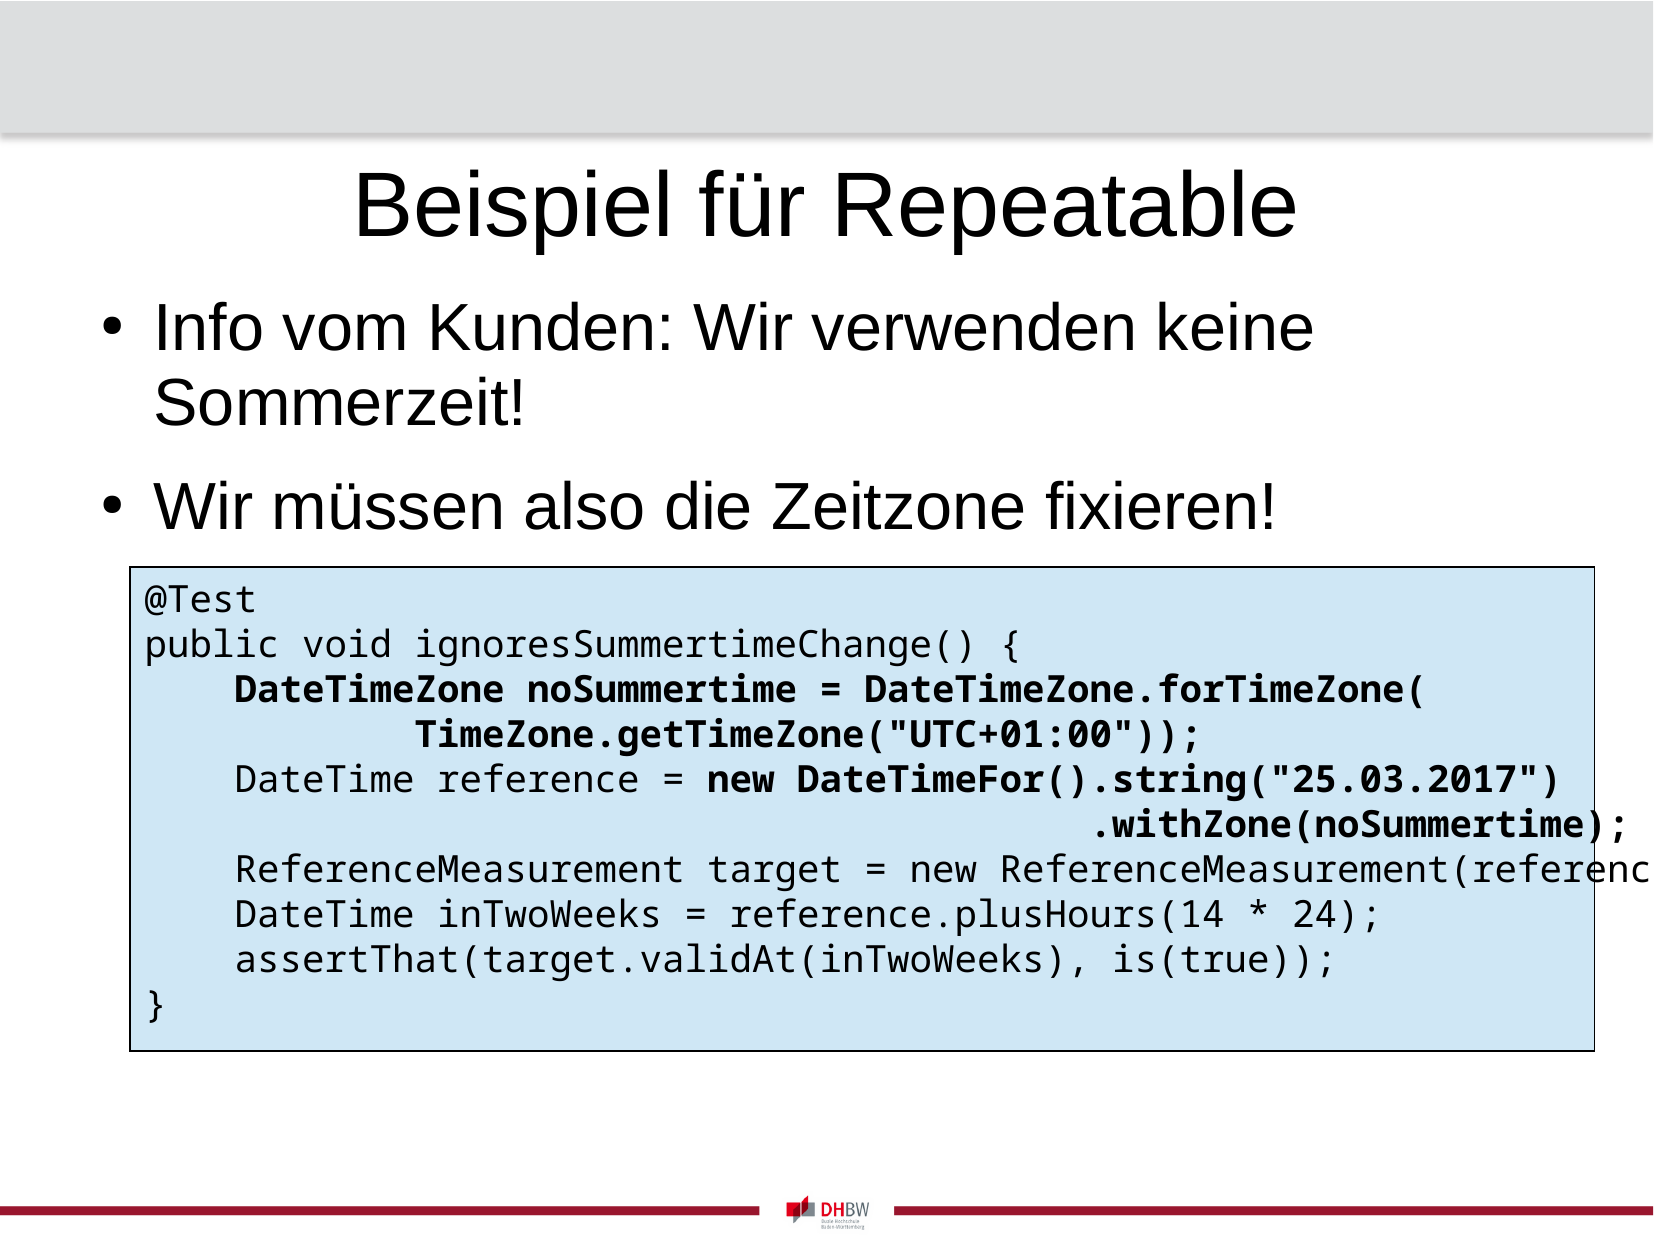

# Beispiel für Repeatable
Info vom Kunden: Wir verwenden keine Sommerzeit!
Wir müssen also die Zeitzone fixieren!
@Test
public void ignoresSummertimeChange() {
 DateTimeZone noSummertime = DateTimeZone.forTimeZone(
 TimeZone.getTimeZone("UTC+01:00"));
 DateTime reference = new DateTimeFor().string("25.03.2017")
 .withZone(noSummertime);
 ReferenceMeasurement target = new ReferenceMeasurement(reference);
 DateTime inTwoWeeks = reference.plusHours(14 * 24);
 assertThat(target.validAt(inTwoWeeks), is(true));
}